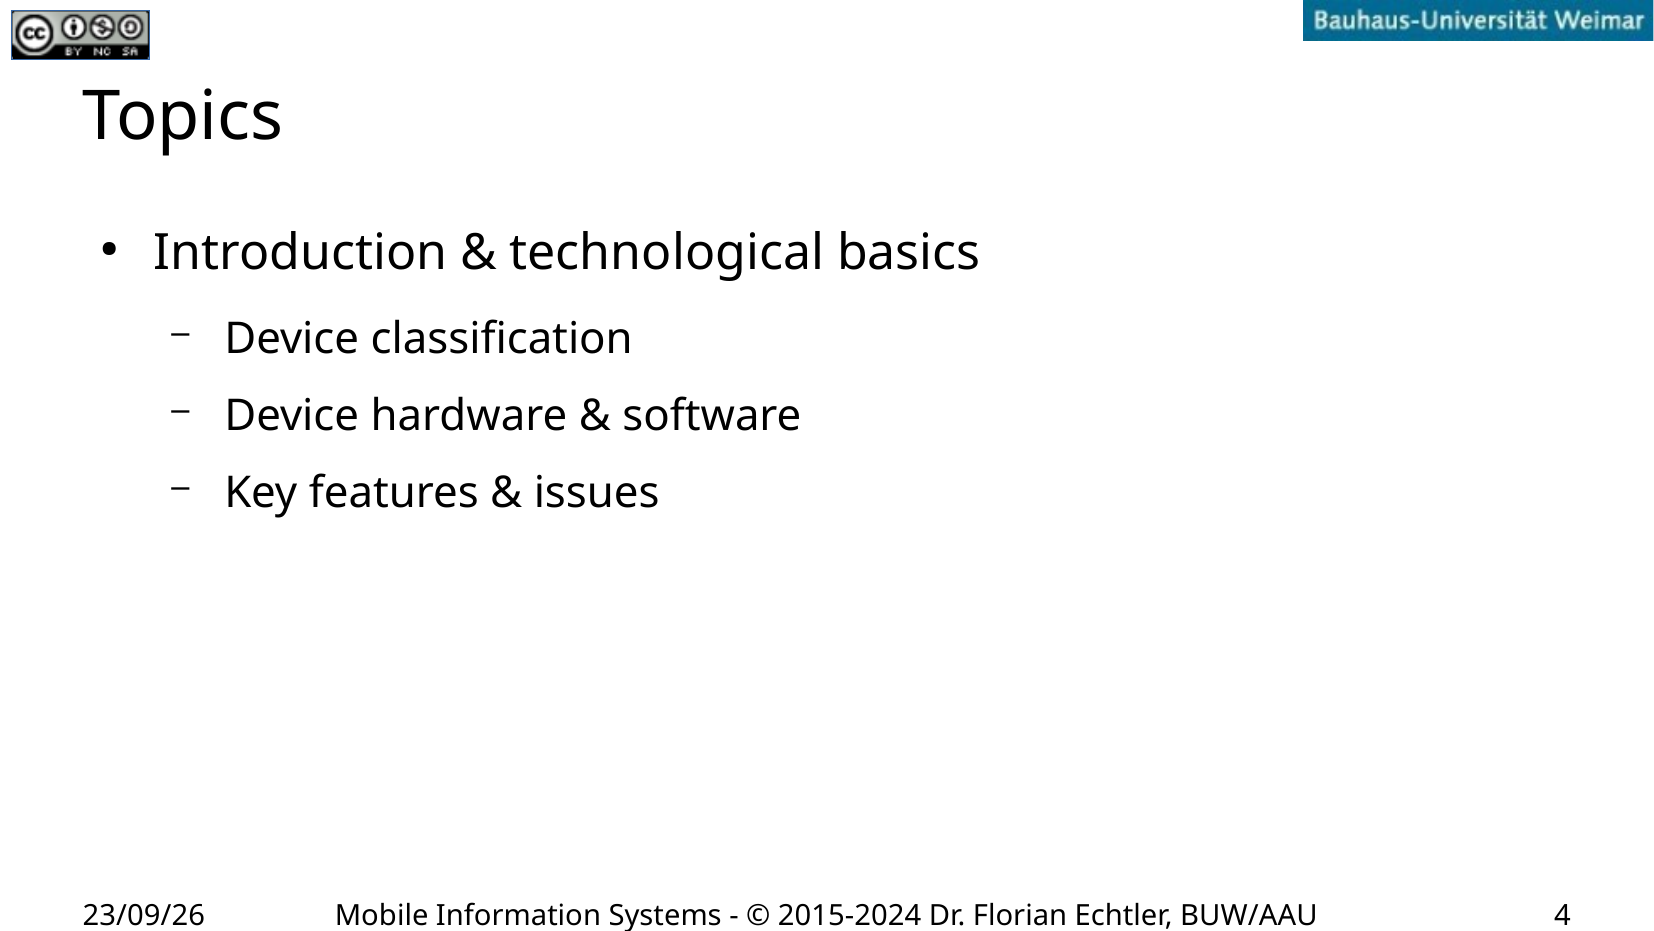

# Topics
Introduction & technological basics
Device classification
Device hardware & software
Key features & issues
Mobile Information Systems - © 2015-2024 Dr. Florian Echtler, BUW/AAU
4